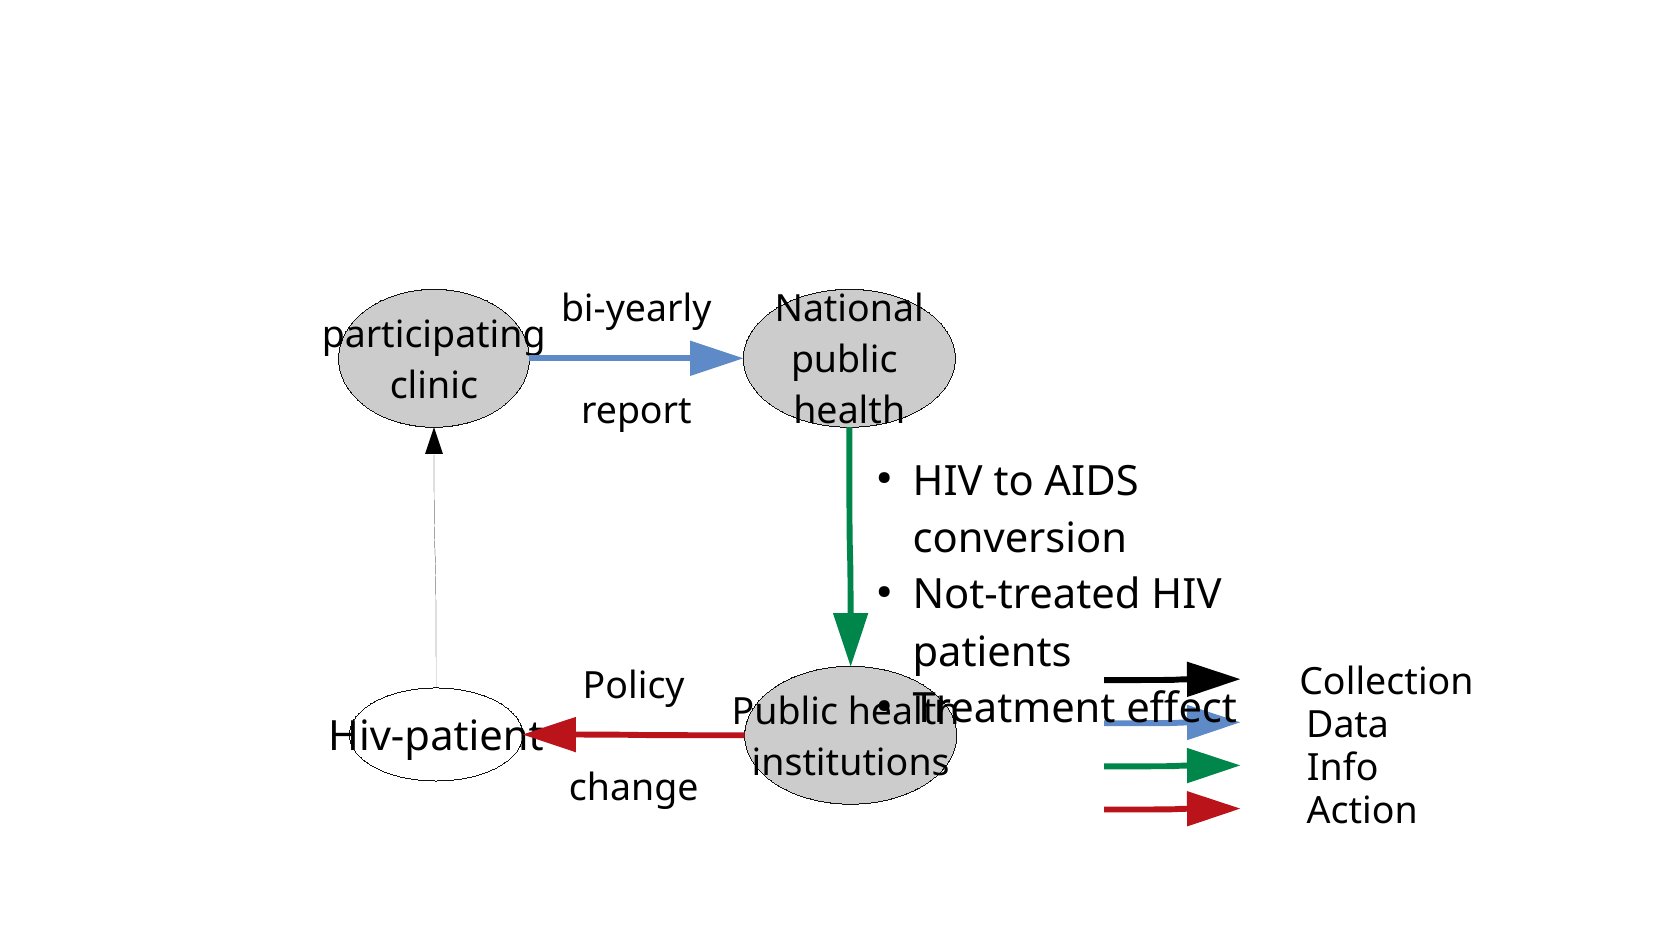

participating
clinic
National
public
health
HIV to AIDS conversion
Not-treated HIV patients
Treatment effect
Public health
institutions
Hiv-patient